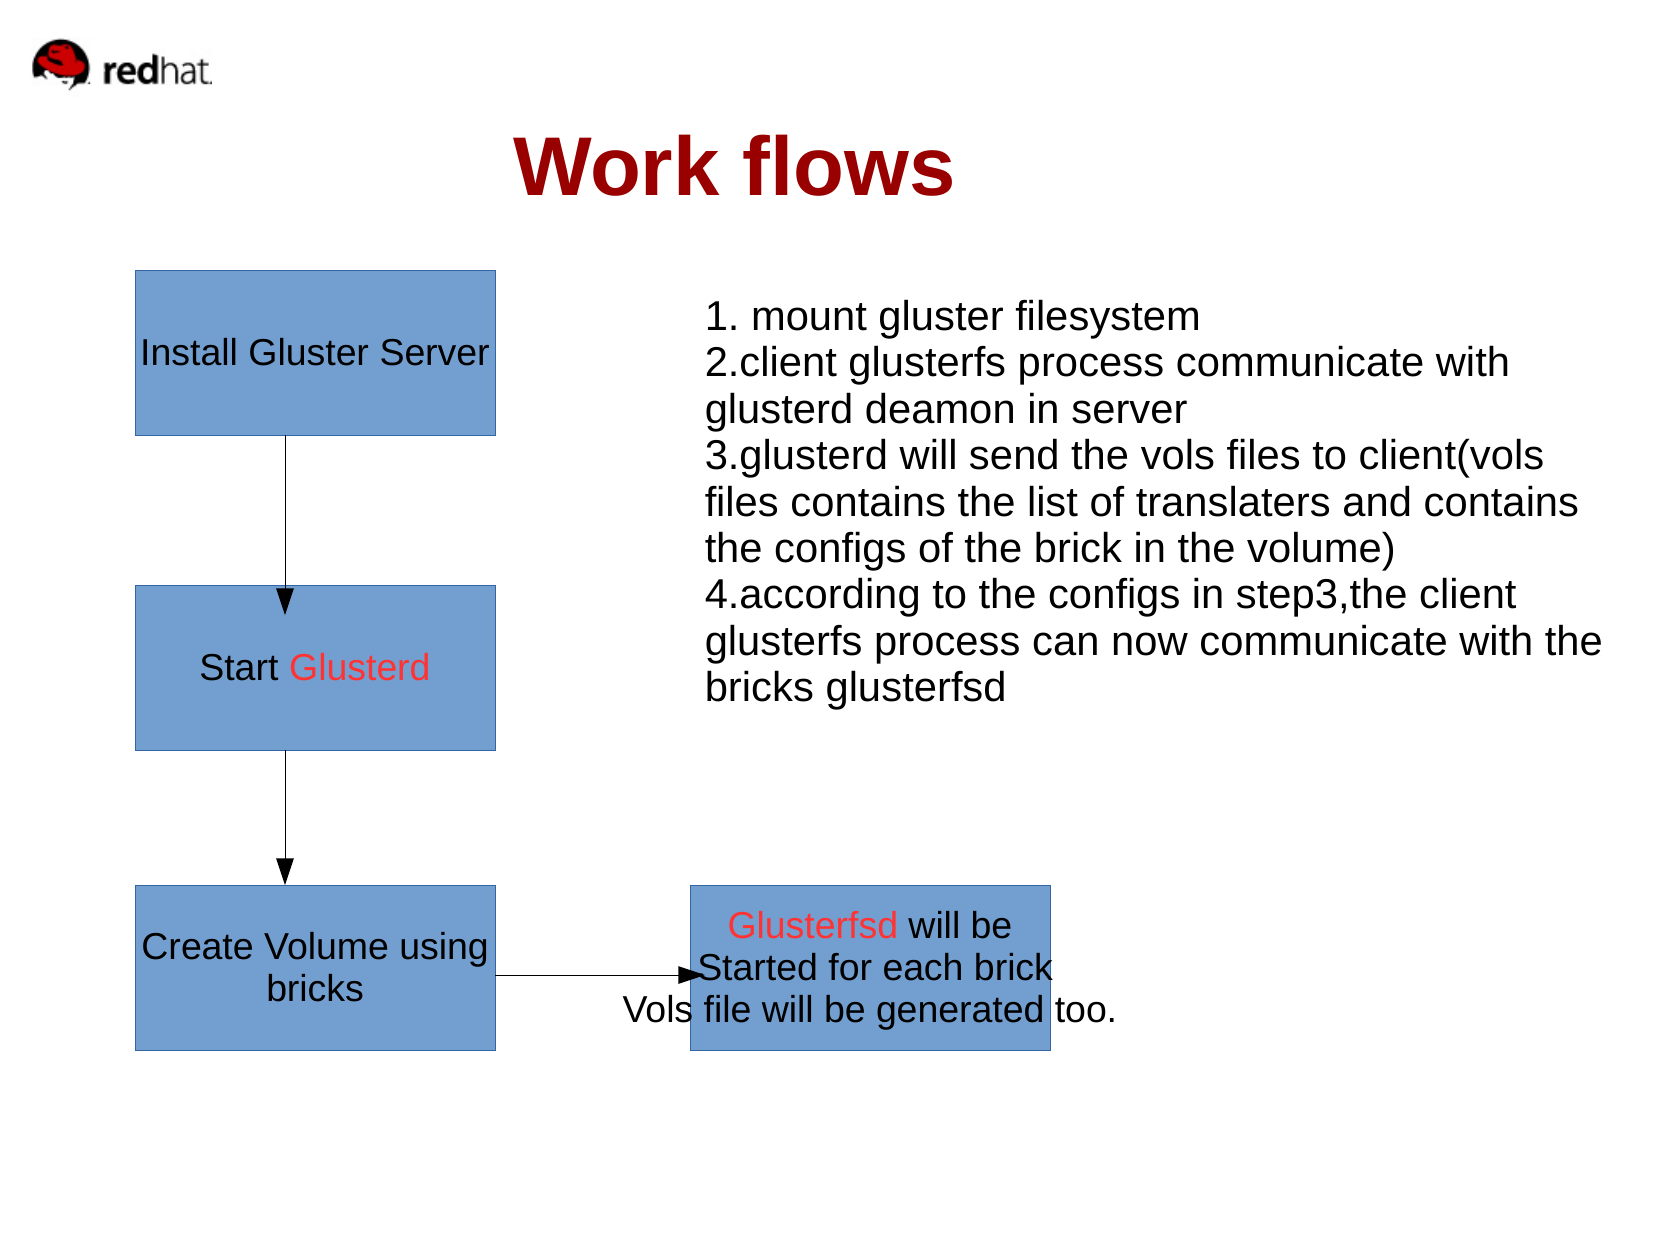

Work flows
Install Gluster Server
1. mount gluster filesystem
2.client glusterfs process communicate with glusterd deamon in server
3.glusterd will send the vols files to client(vols files contains the list of translaters and contains the configs of the brick in the volume)
4.according to the configs in step3,the client glusterfs process can now communicate with the bricks glusterfsd
Start Glusterd
Create Volume using
bricks
Glusterfsd will be
 Started for each brick
Vols file will be generated too.